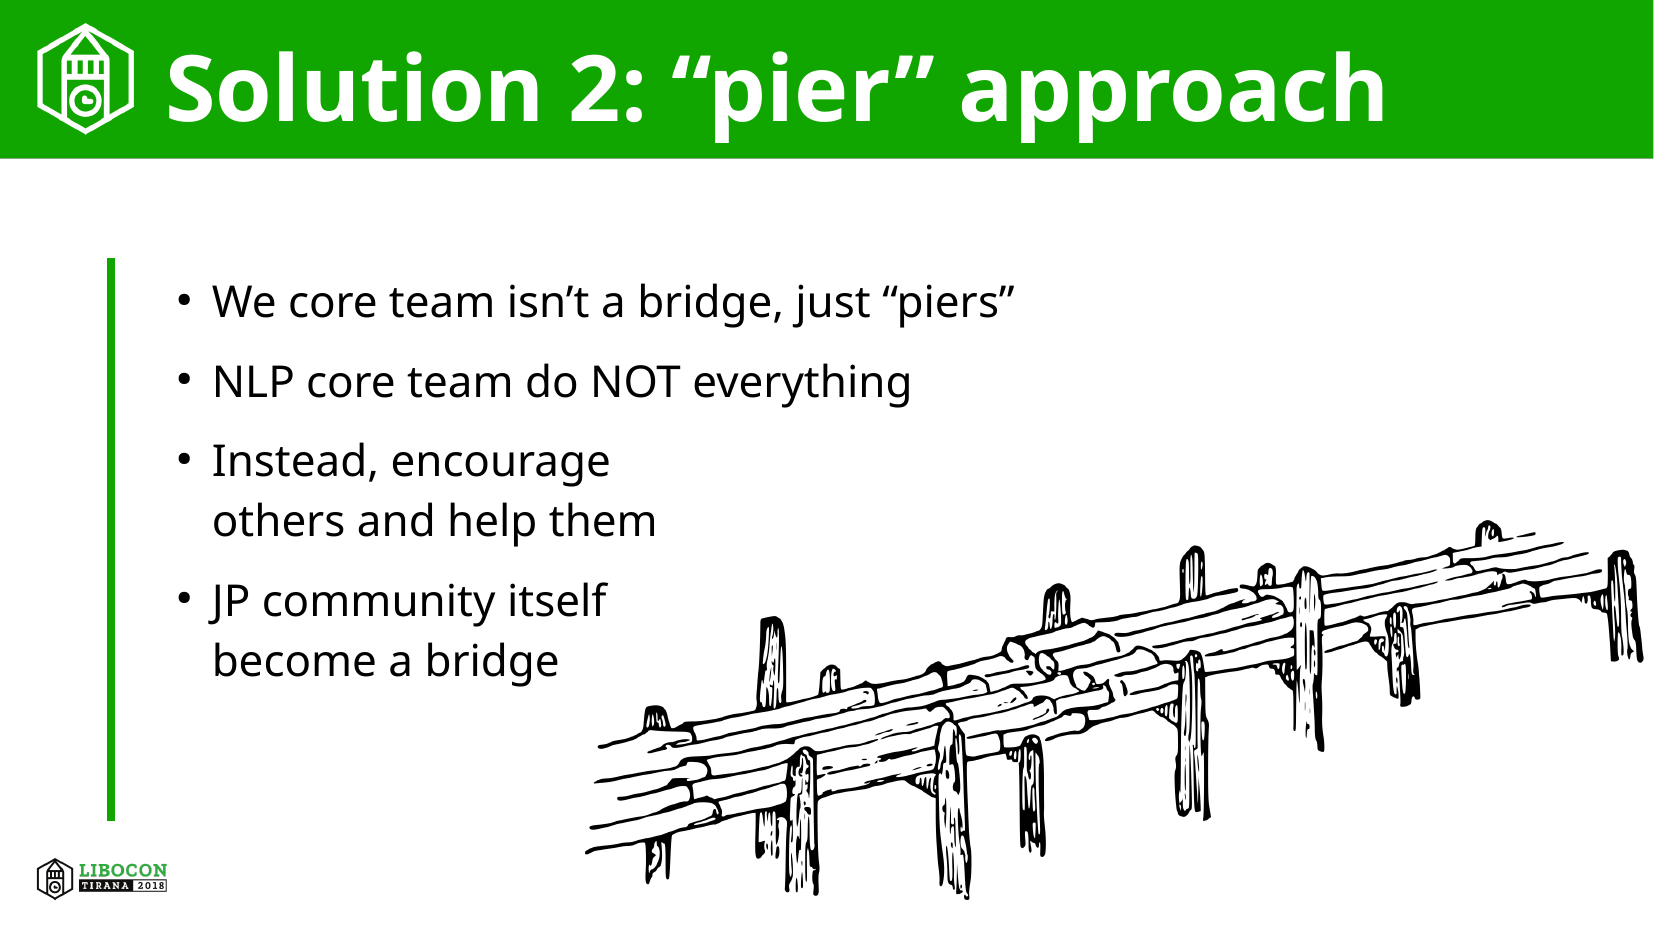

# Solution 2: “pier” approach
We core team isn’t a bridge, just “piers”
NLP core team do NOT everything
Instead, encourage
others and help them
JP community itself
become a bridge